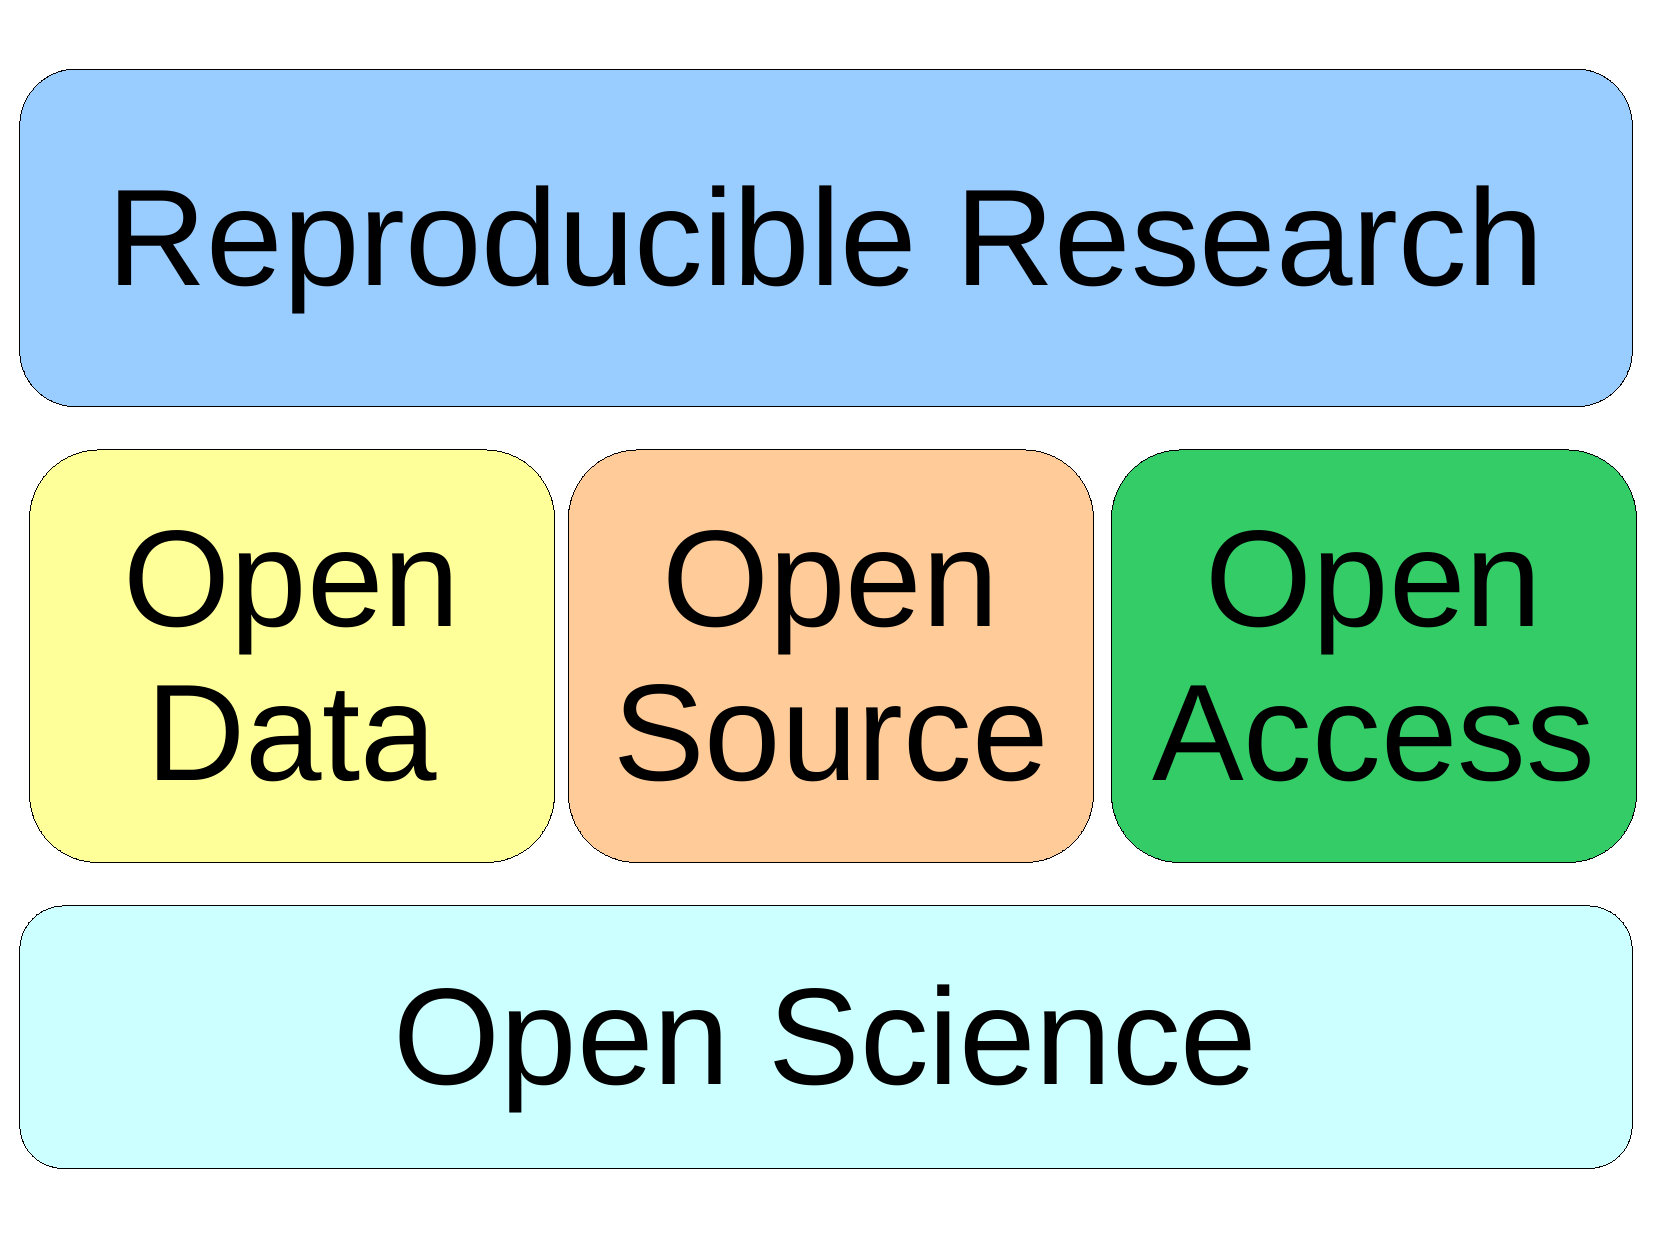

Reproducible Research
Open
Data
Open
Source
Open
Access
Open Science
14